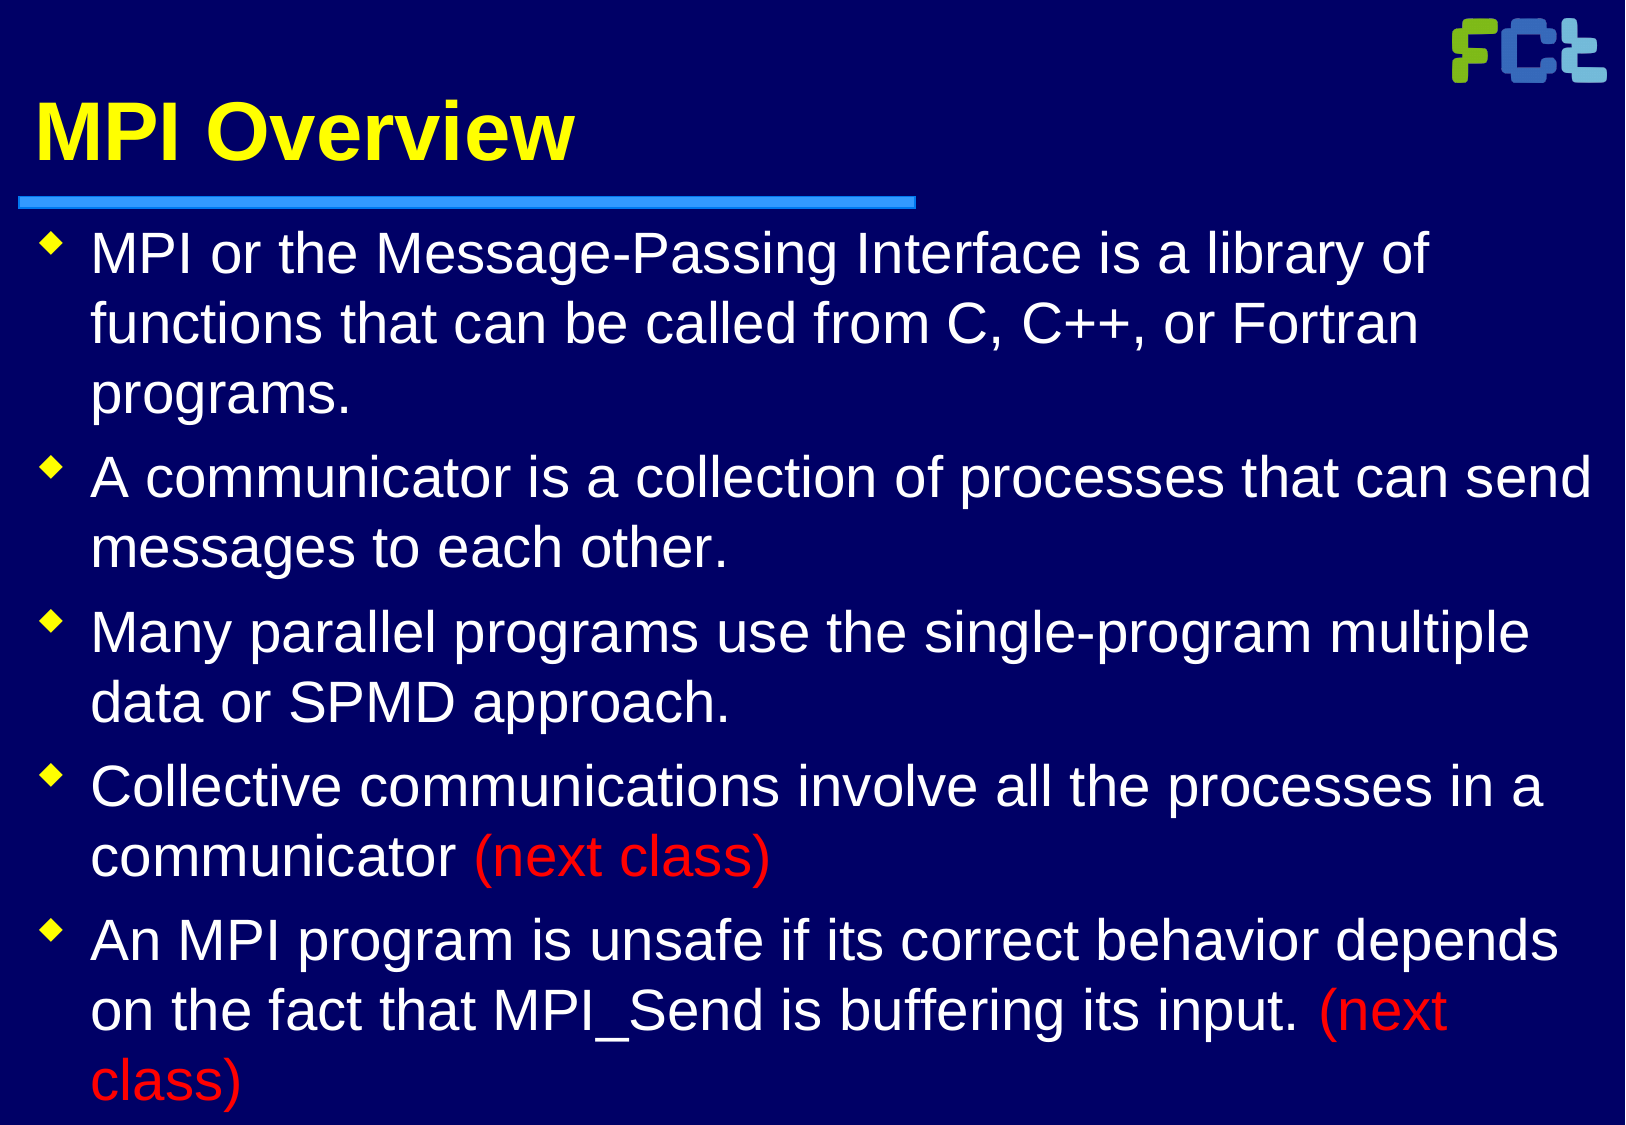

# MPI Overview
MPI or the Message-Passing Interface is a library of functions that can be called from C, C++, or Fortran programs.
A communicator is a collection of processes that can send messages to each other.
Many parallel programs use the single-program multiple data or SPMD approach.
Collective communications involve all the processes in a communicator (next class)
An MPI program is unsafe if its correct behavior depends on the fact that MPI_Send is buffering its input. (next class)